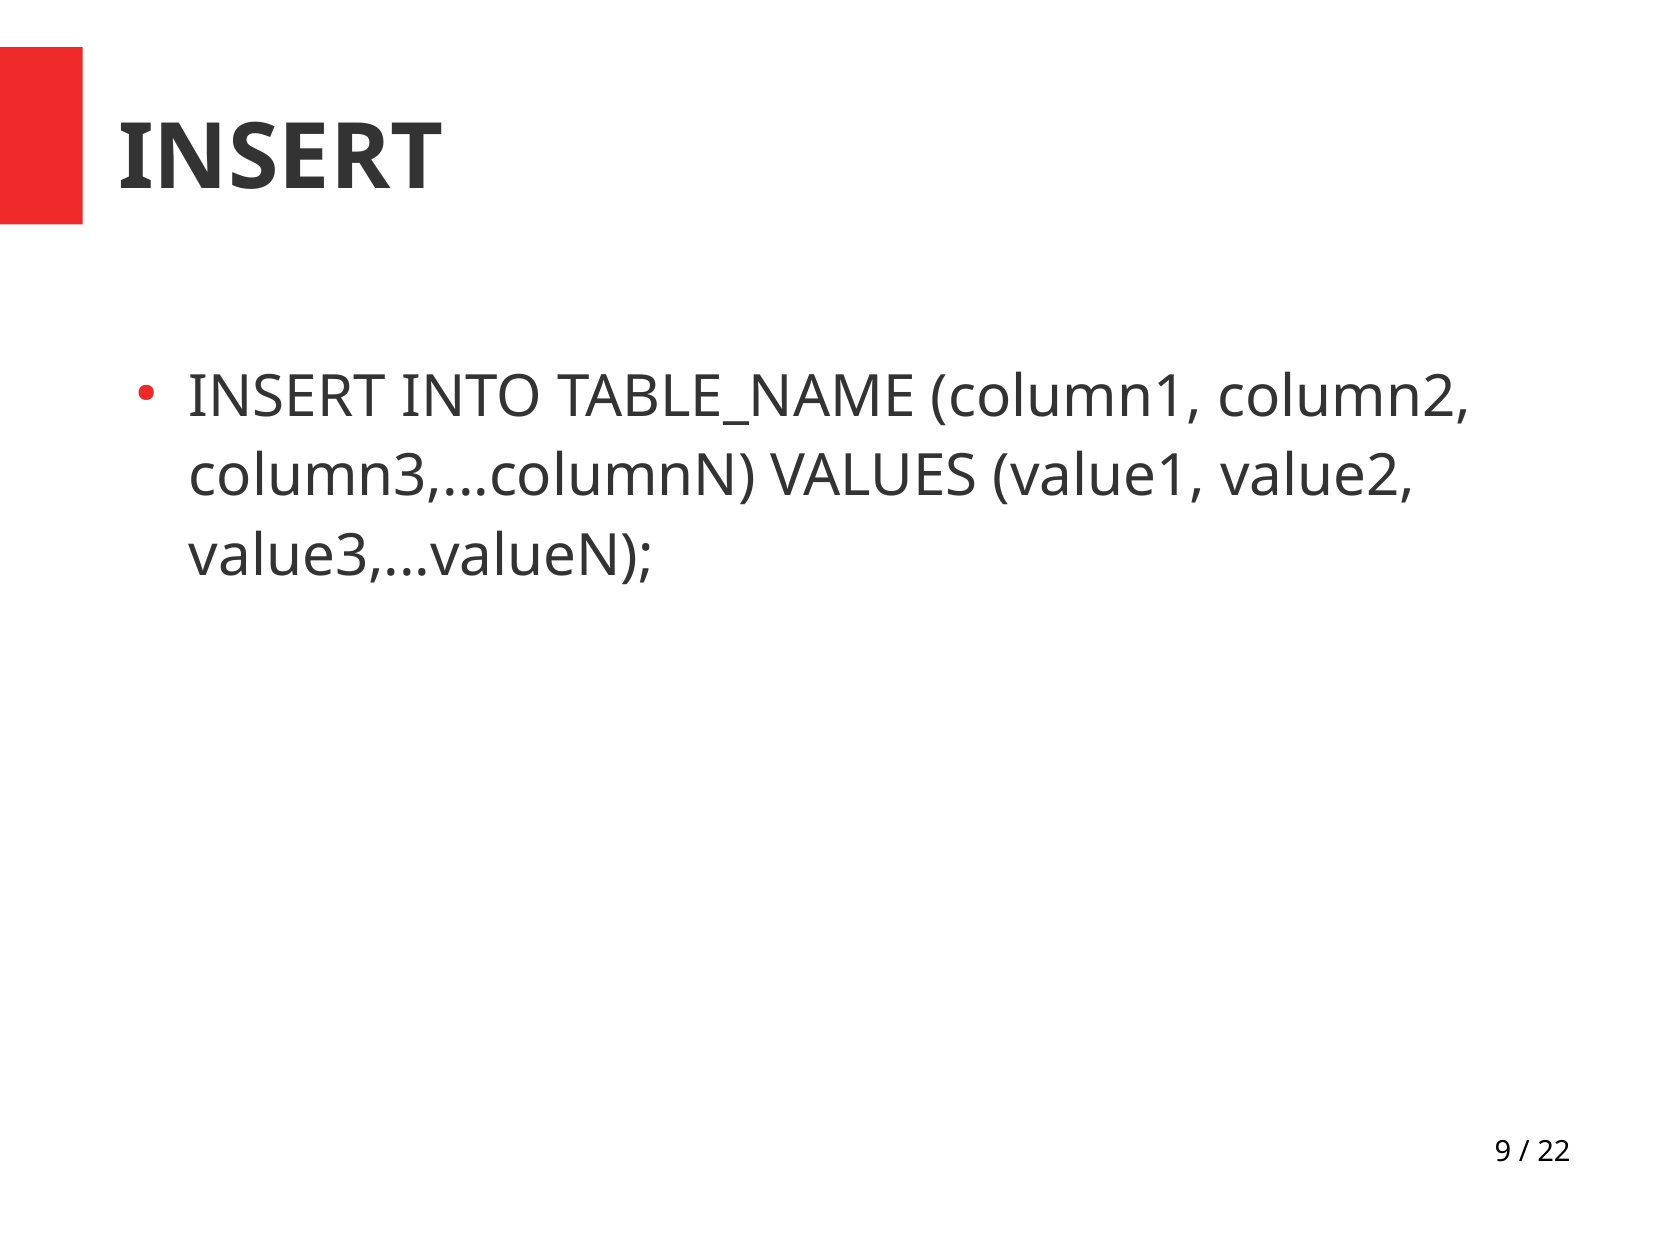

# INSERT
INSERT INTO TABLE_NAME (column1, column2, column3,...columnN) VALUES (value1, value2, value3,...valueN);
9